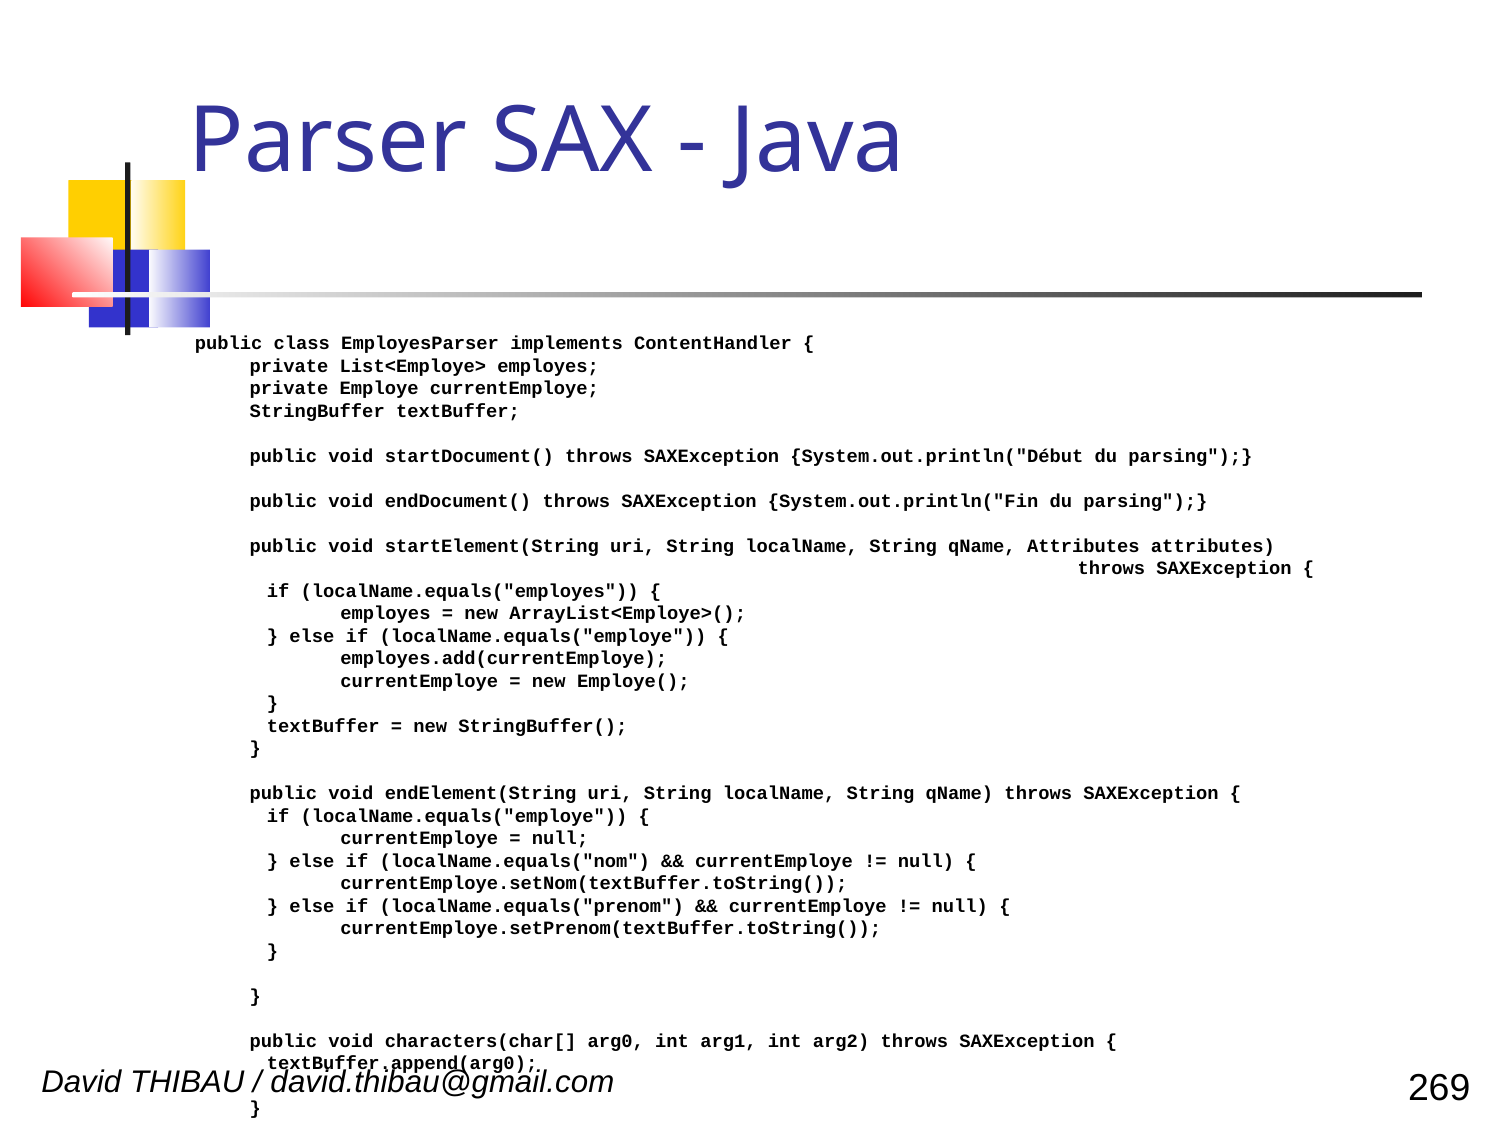

# Parser SAX - Java
public class EmployesParser implements ContentHandler {
	private List<Employe> employes;
	private Employe currentEmploye;
	StringBuffer textBuffer;
	public void startDocument() throws SAXException {System.out.println("Début du parsing");}
	public void endDocument() throws SAXException {System.out.println("Fin du parsing");}
	public void startElement(String uri, String localName, String qName, Attributes attributes)
												throws SAXException {
		if (localName.equals("employes")) {
			employes = new ArrayList<Employe>();
		} else if (localName.equals("employe")) {
			employes.add(currentEmploye);
			currentEmploye = new Employe();
		}
		textBuffer = new StringBuffer();
	}
	public void endElement(String uri, String localName, String qName) throws SAXException {
		if (localName.equals("employe")) {
			currentEmploye = null;
		} else if (localName.equals("nom") && currentEmploye != null) {
			currentEmploye.setNom(textBuffer.toString());
		} else if (localName.equals("prenom") && currentEmploye != null) {
			currentEmploye.setPrenom(textBuffer.toString());
		}
	}
	public void characters(char[] arg0, int arg1, int arg2) throws SAXException {
		textBuffer.append(arg0);
	}